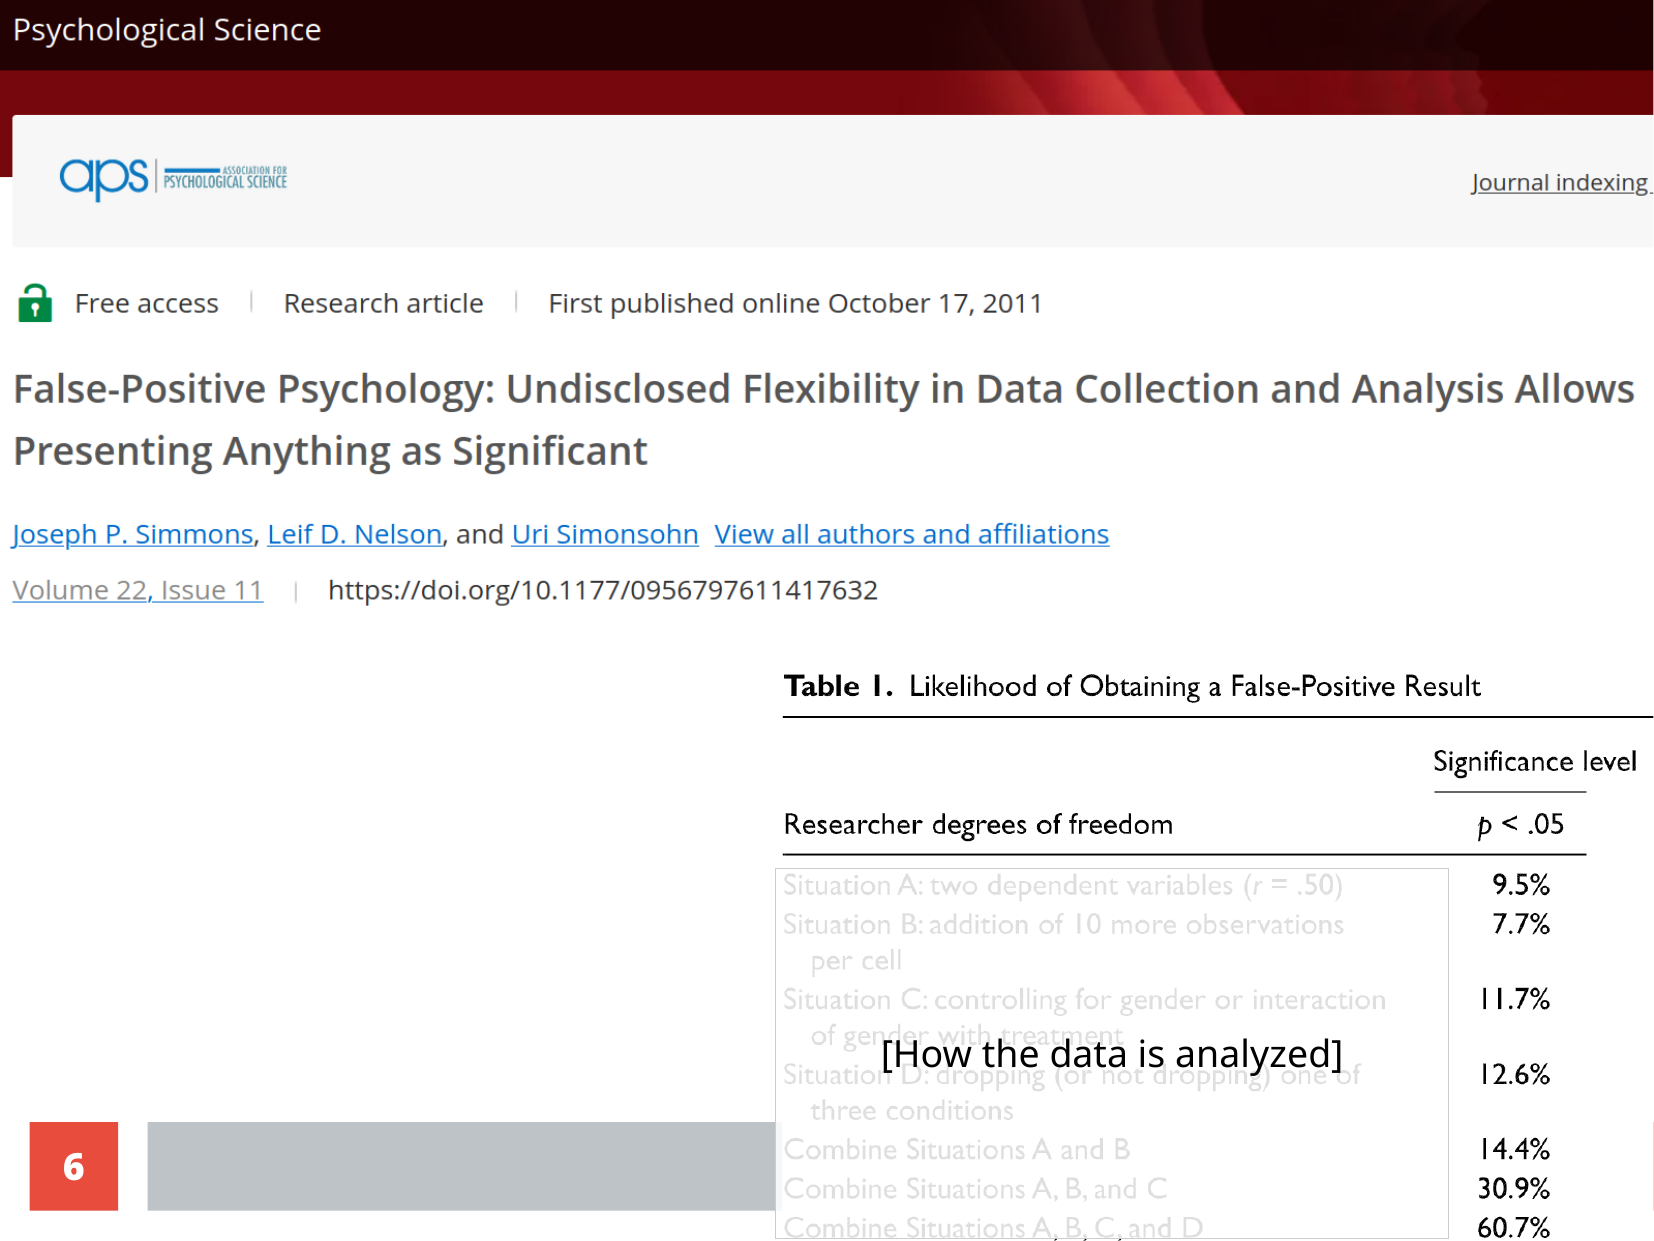

# Example
[How the data is analyzed]
6